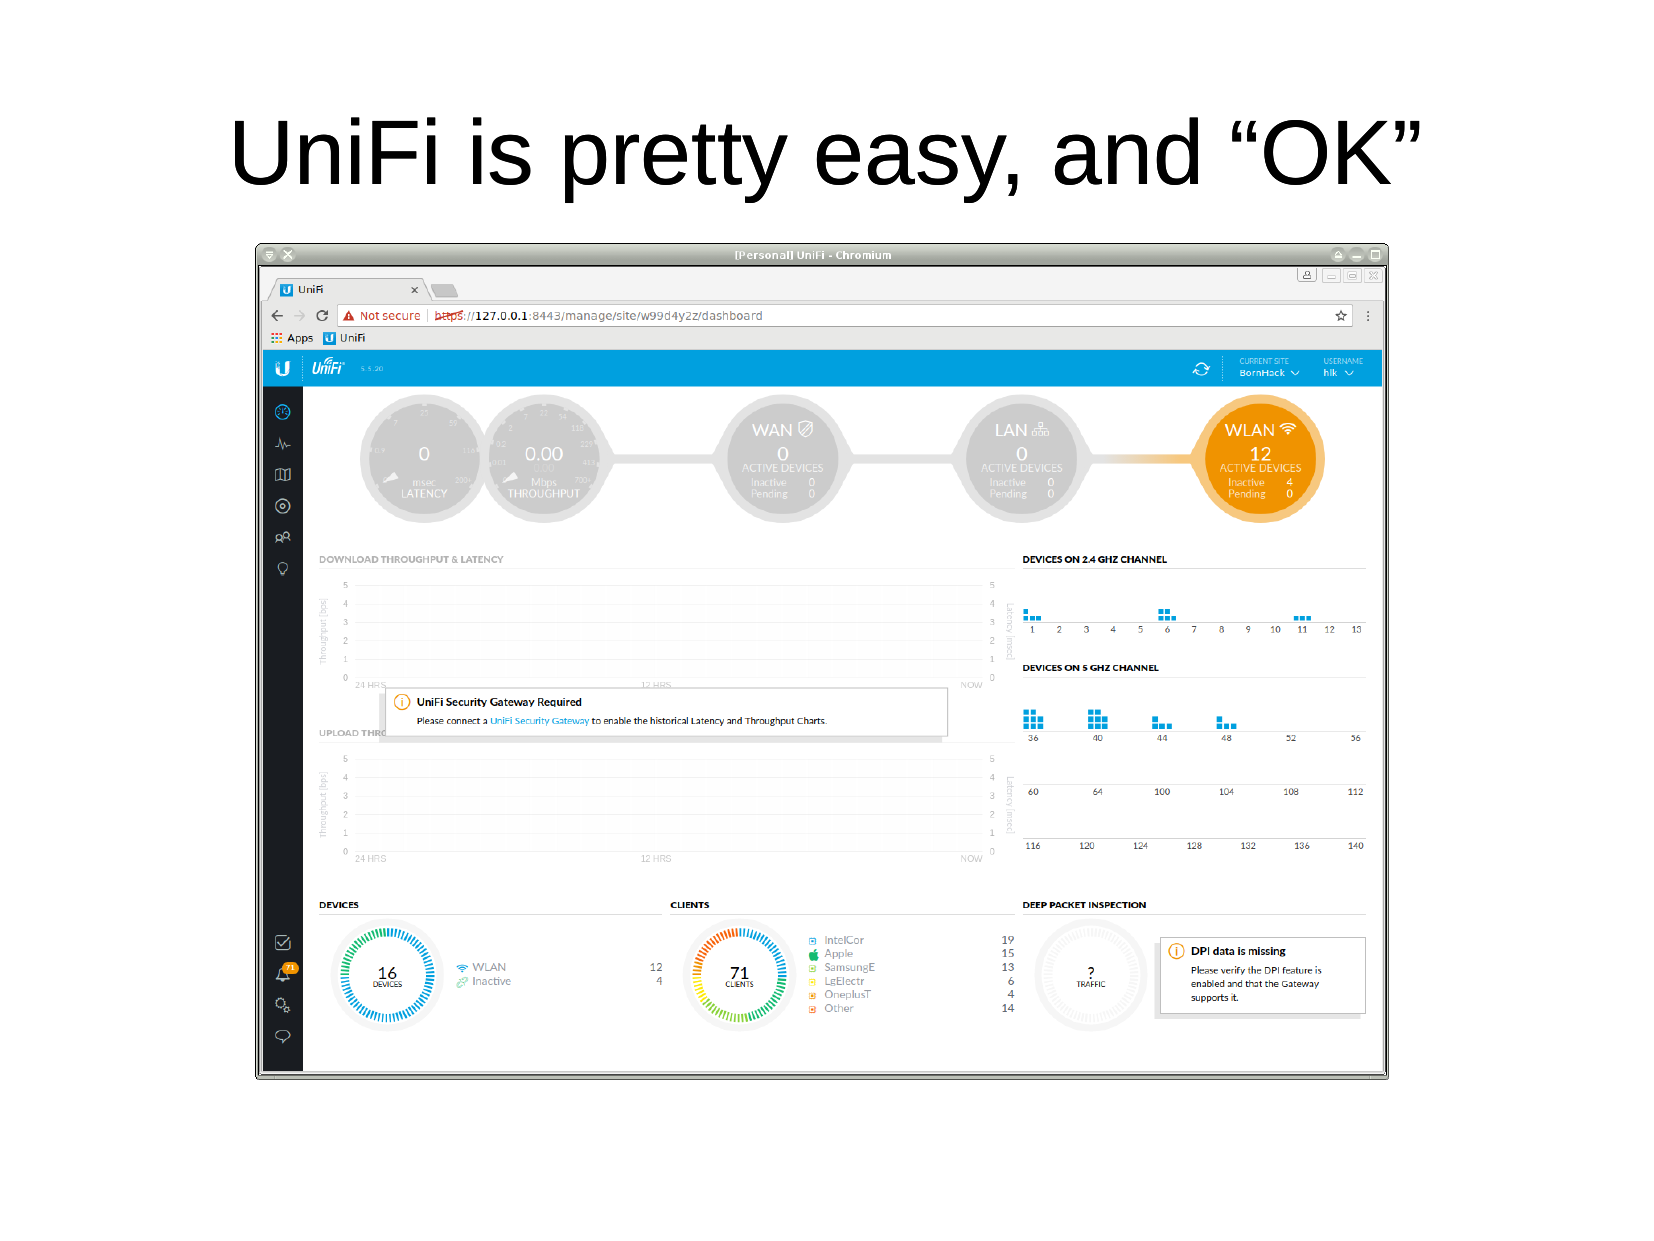

# UniFi is pretty easy, and “OK”
UniFi is pretty easy, and “OK”